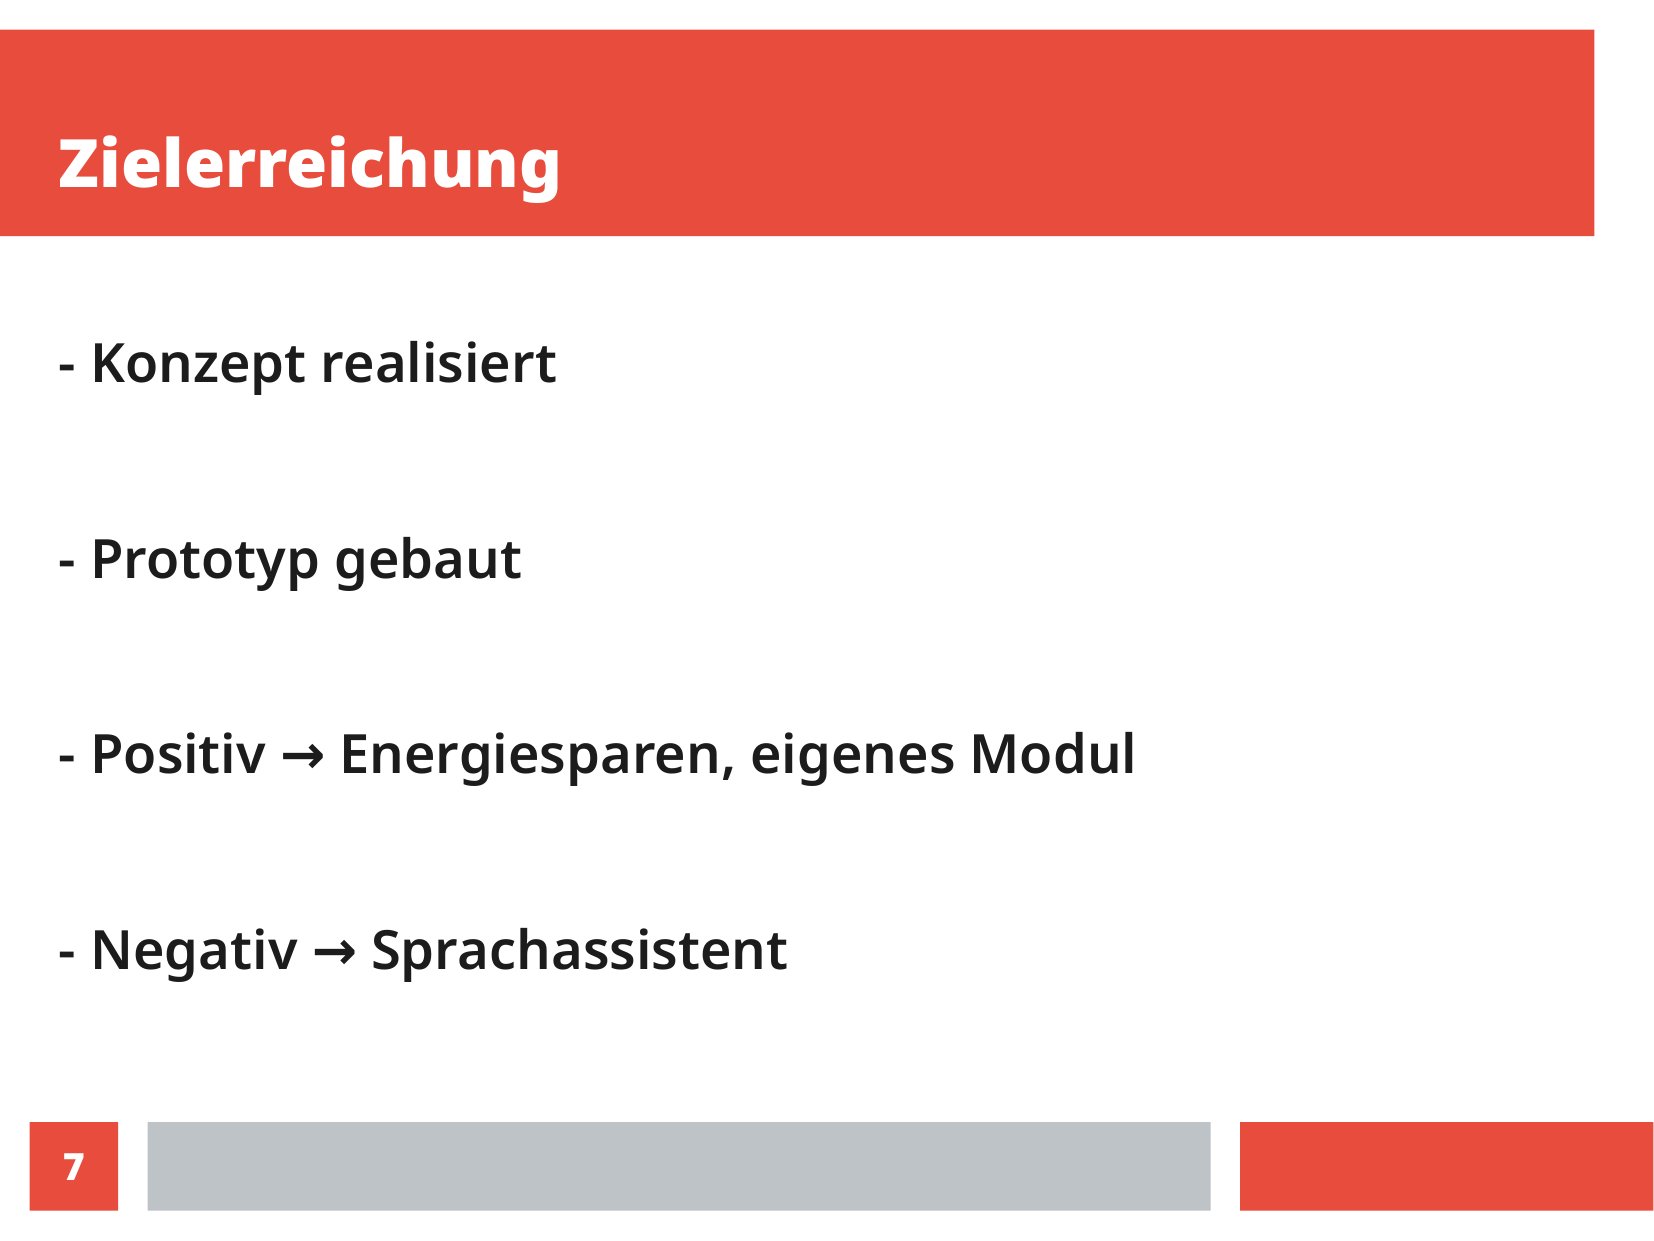

# Zielerreichung
- Konzept realisiert
- Prototyp gebaut
- Positiv → Energiesparen, eigenes Modul
- Negativ → Sprachassistent
7